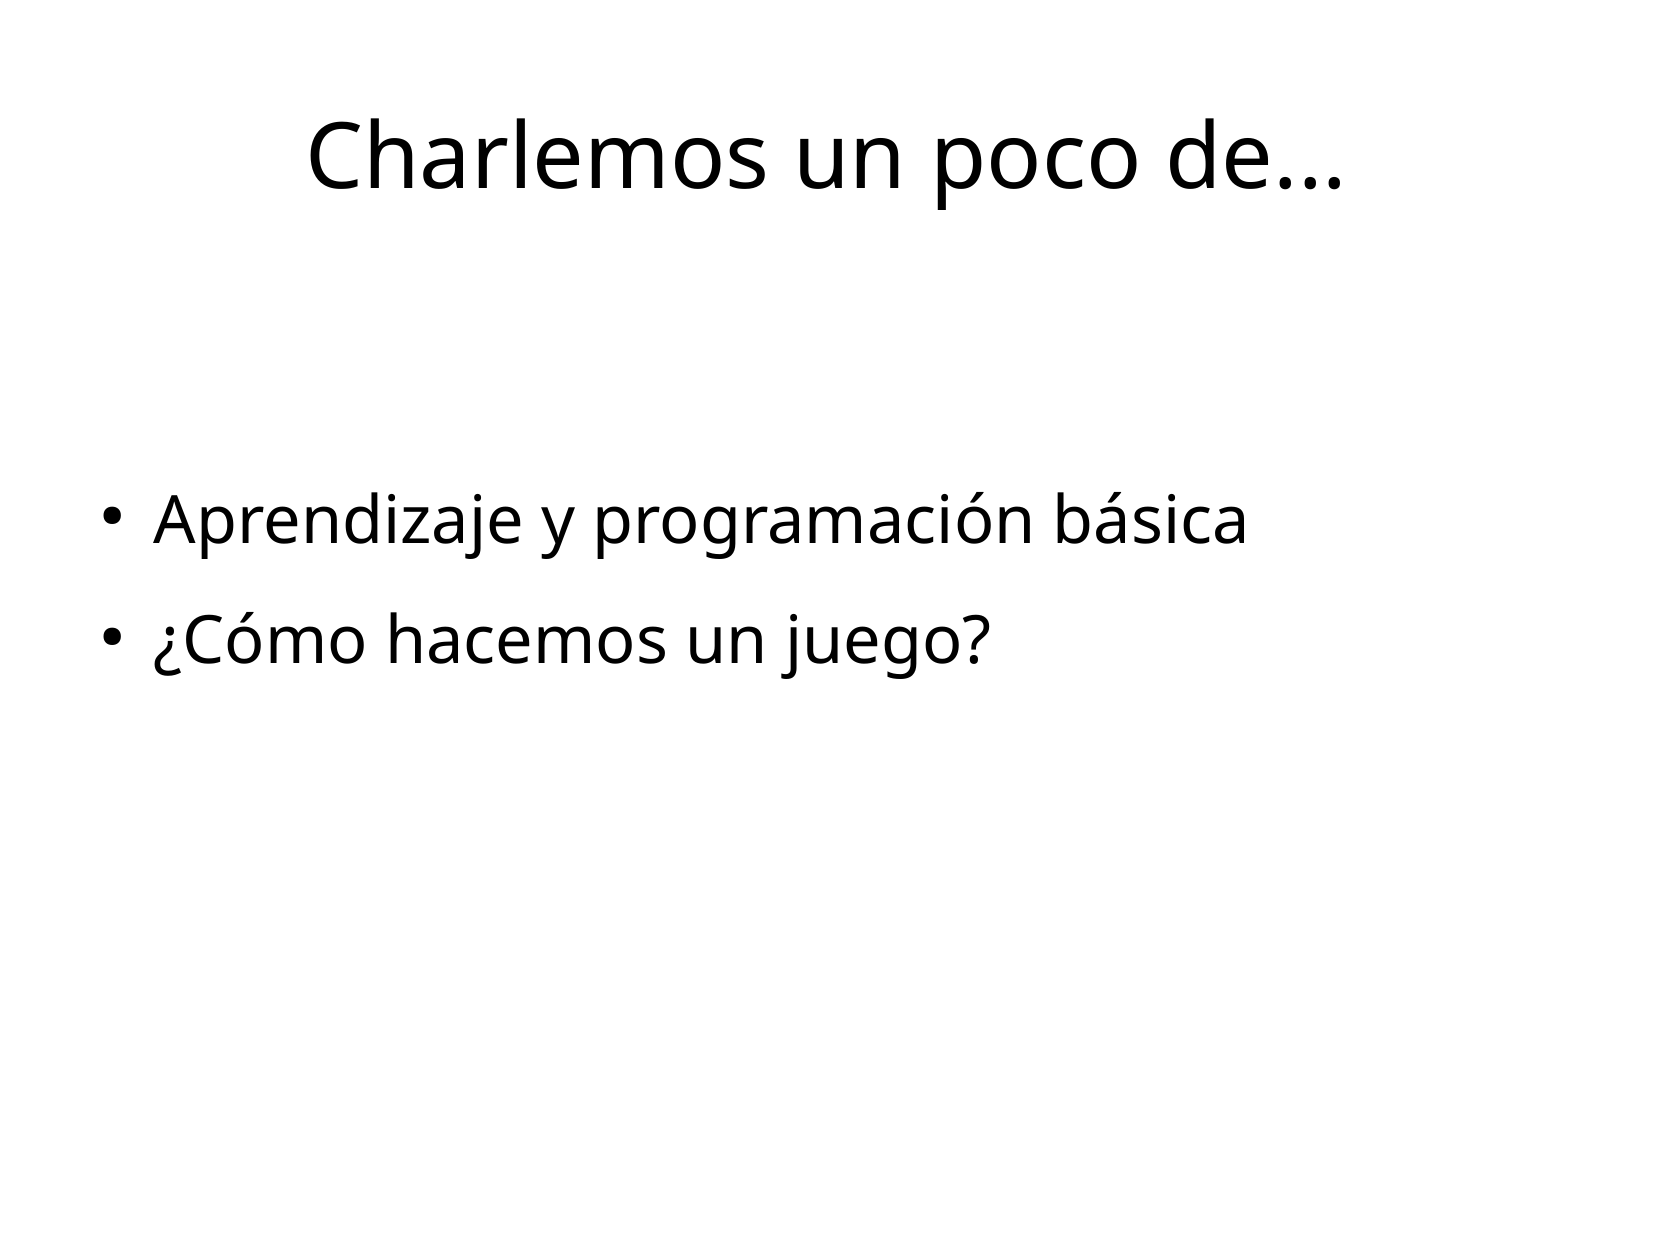

# Charlemos un poco de...
Aprendizaje y programación básica
¿Cómo hacemos un juego?